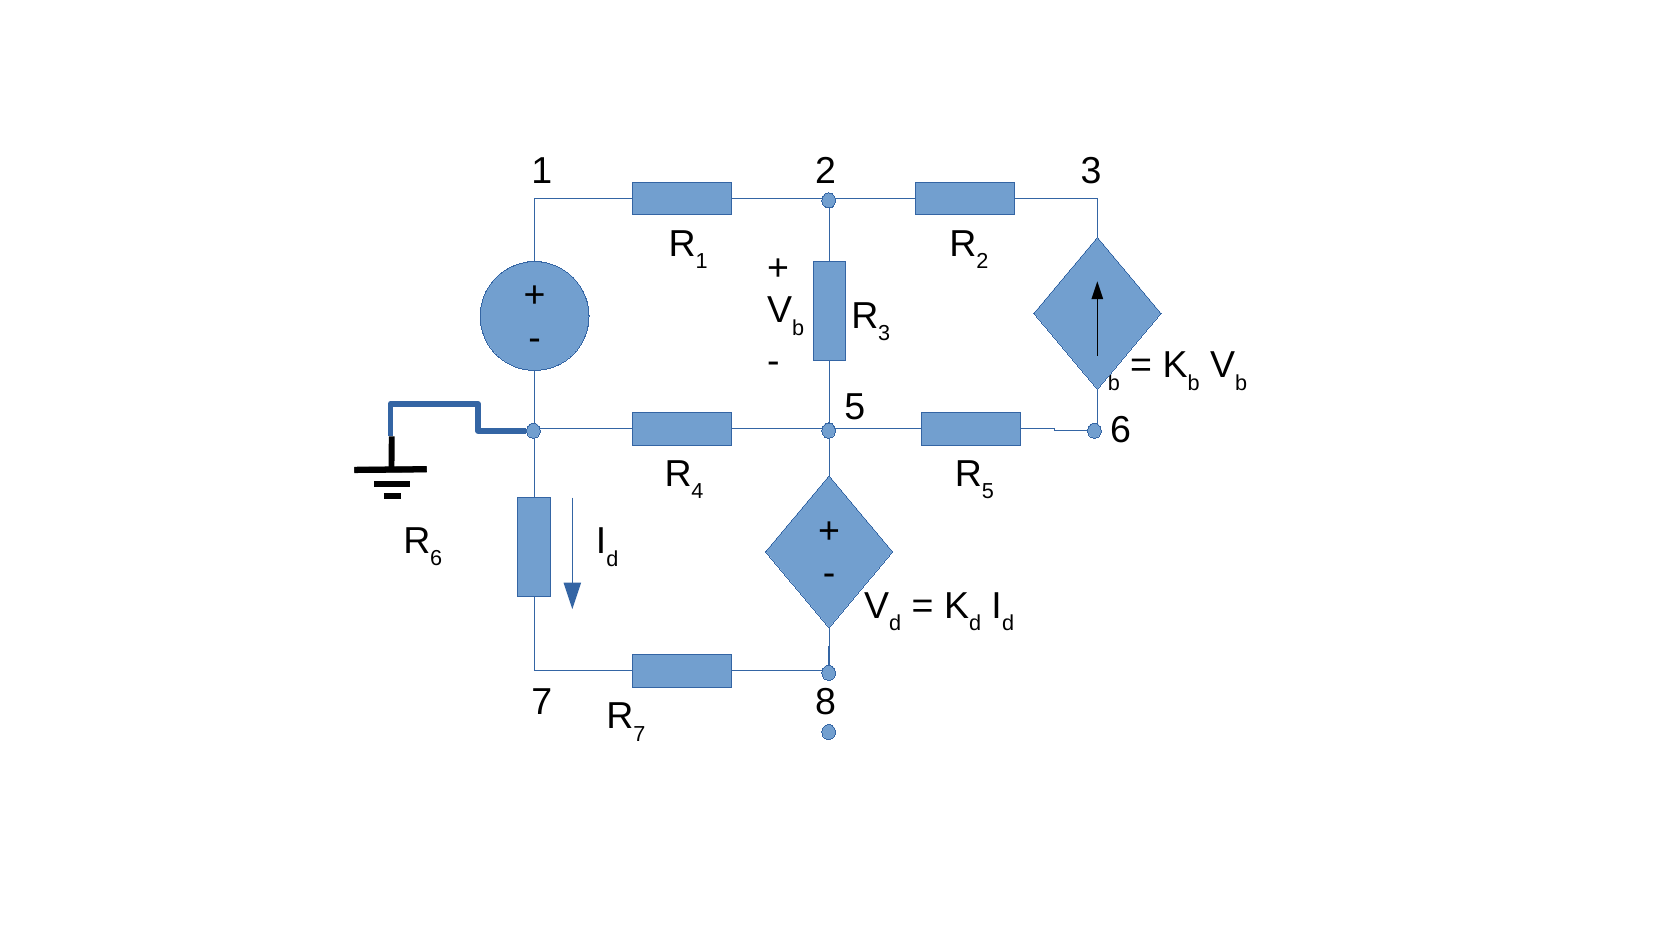

1
2
3
R1
R2
+
Vb
-
+
-
R3
Ib = Kb Vb
5
6
R4
R5
+
-
R6
Id
Vd = Kd Id
7
8
R7